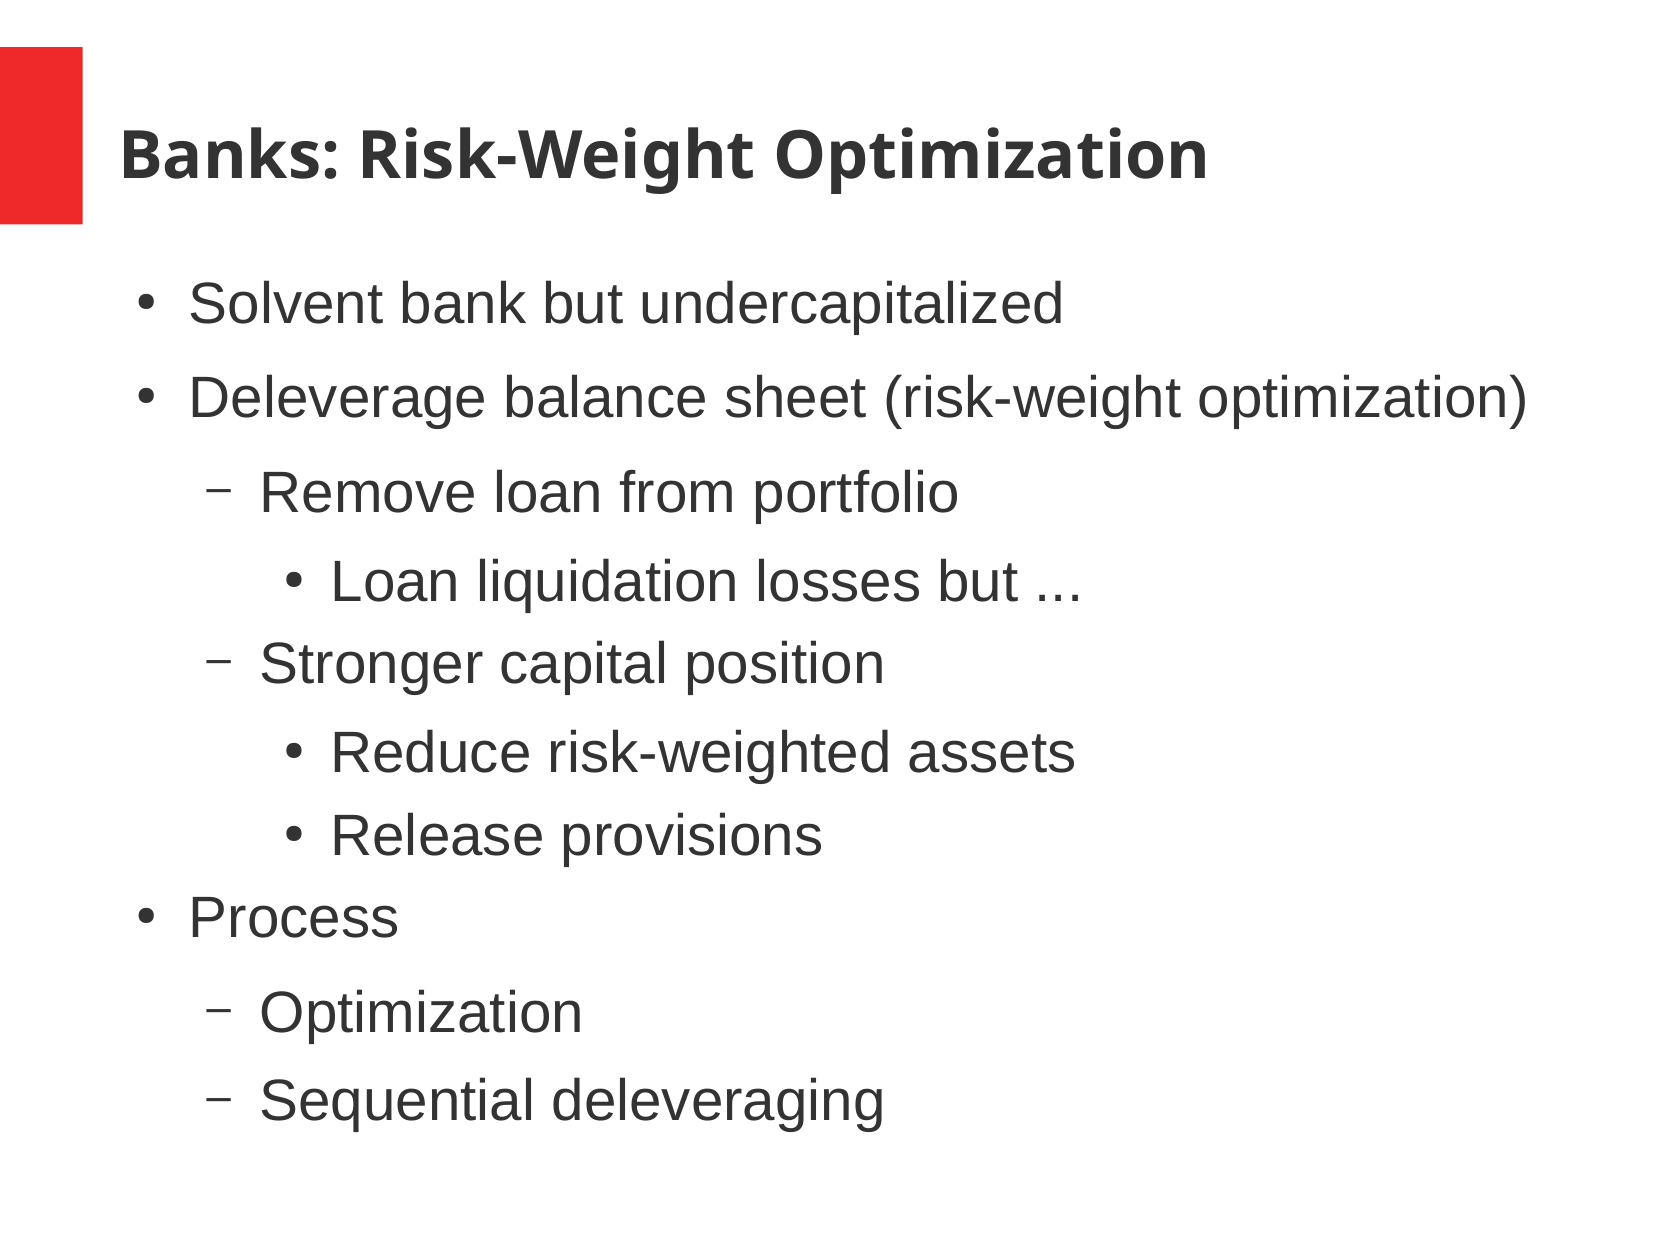

# Banks: Risk-Weight Optimization
Solvent bank but undercapitalized
Deleverage balance sheet (risk-weight optimization)
Remove loan from portfolio
Loan liquidation losses but ...
Stronger capital position
Reduce risk-weighted assets
Release provisions
Process
Optimization
Sequential deleveraging